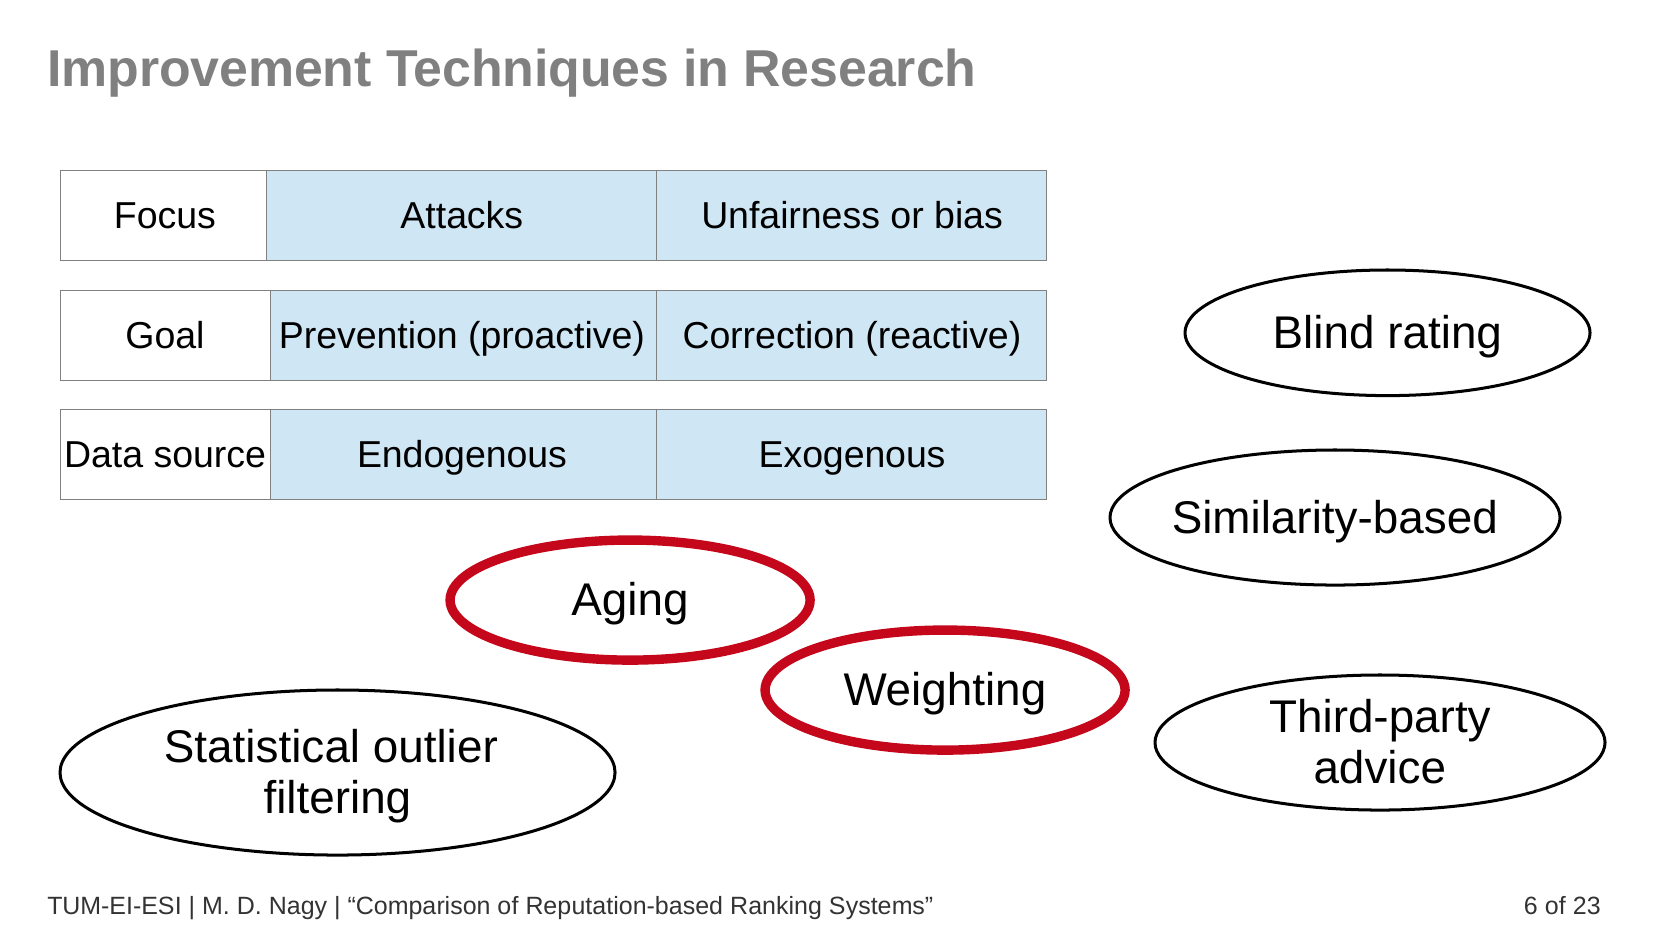

# Improvement Techniques in Research
Focus
Attacks
Unfairness or bias
Blind rating
Goal
Prevention (proactive)
Correction (reactive)
Data source
Endogenous
Exogenous
Similarity-based
Aging
Weighting
Third-party
advice
Statistical outlier
filtering
TUM-EI-ESI | M. D. Nagy | “Comparison of Reputation-based Ranking Systems”
6